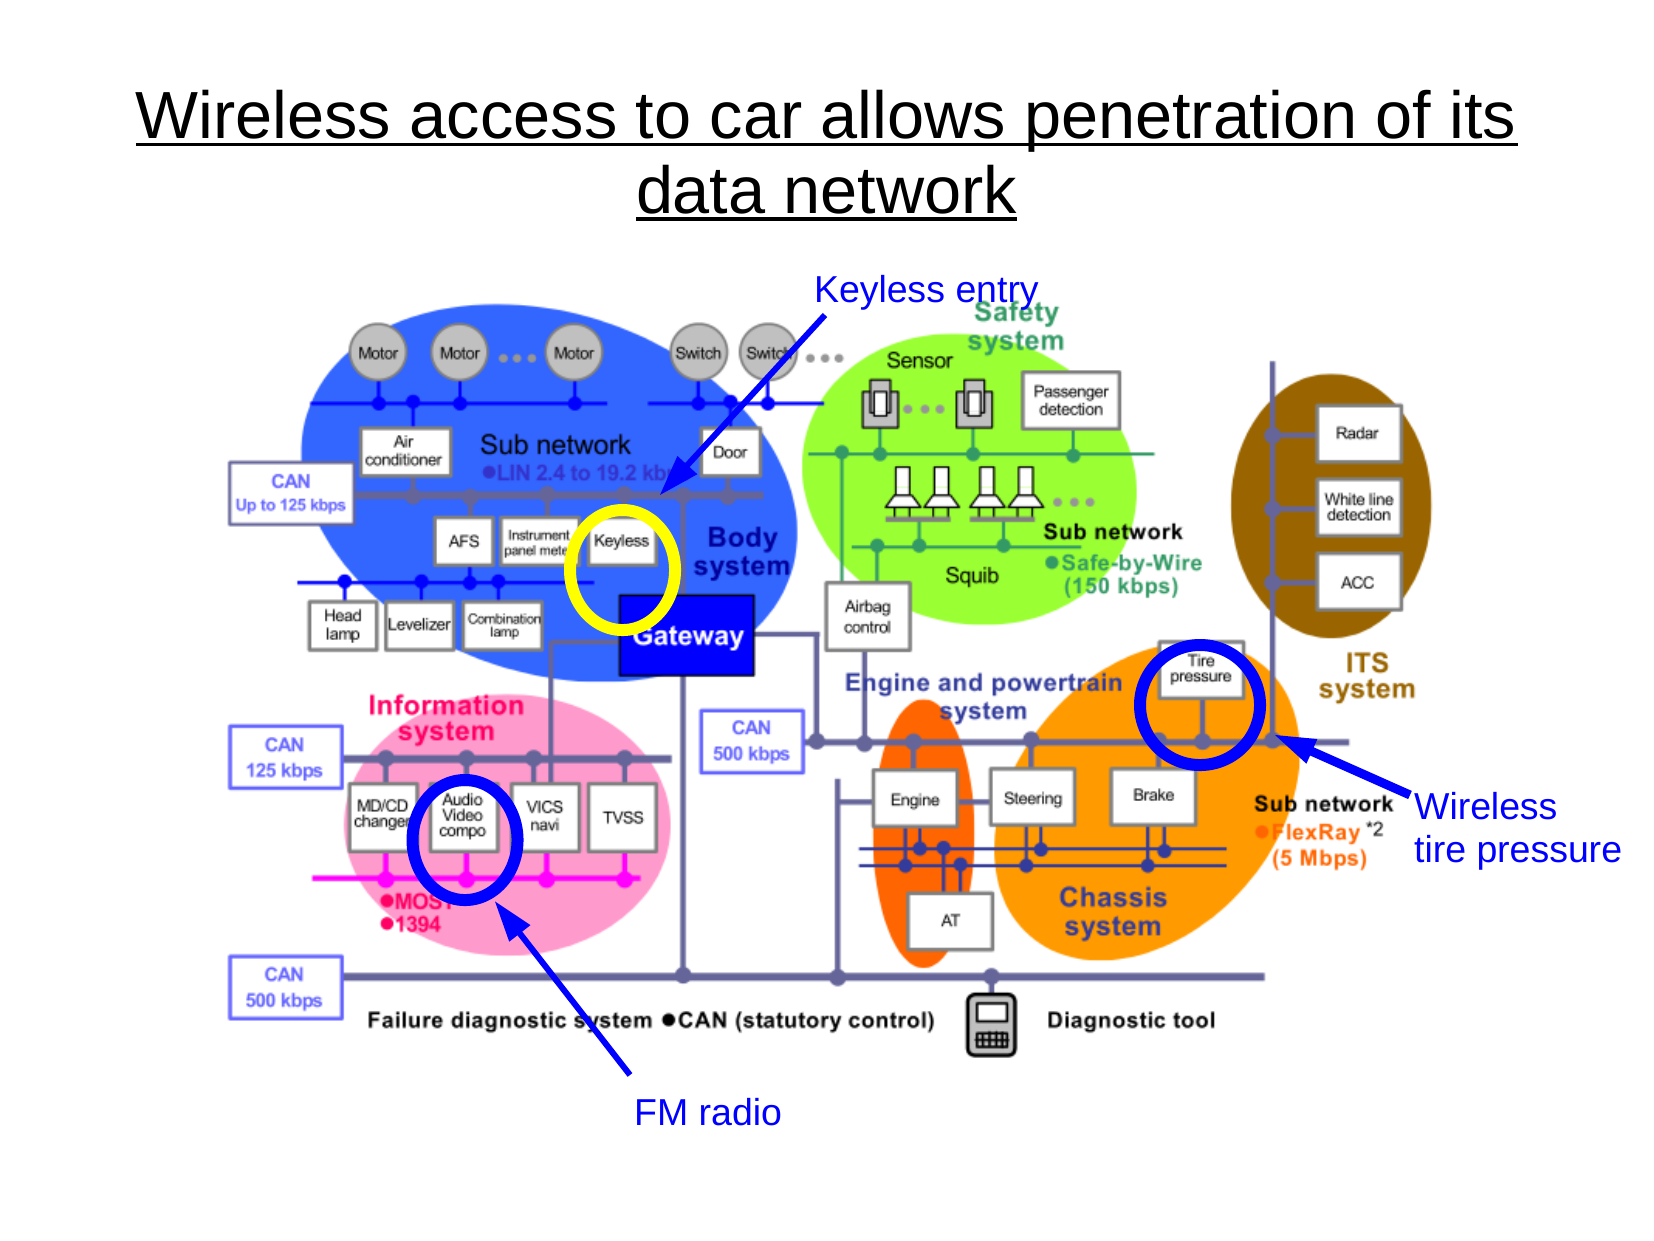

# Wireless access to car allows penetration of its data network
Keyless entry
Wireless
tire pressure
FM radio